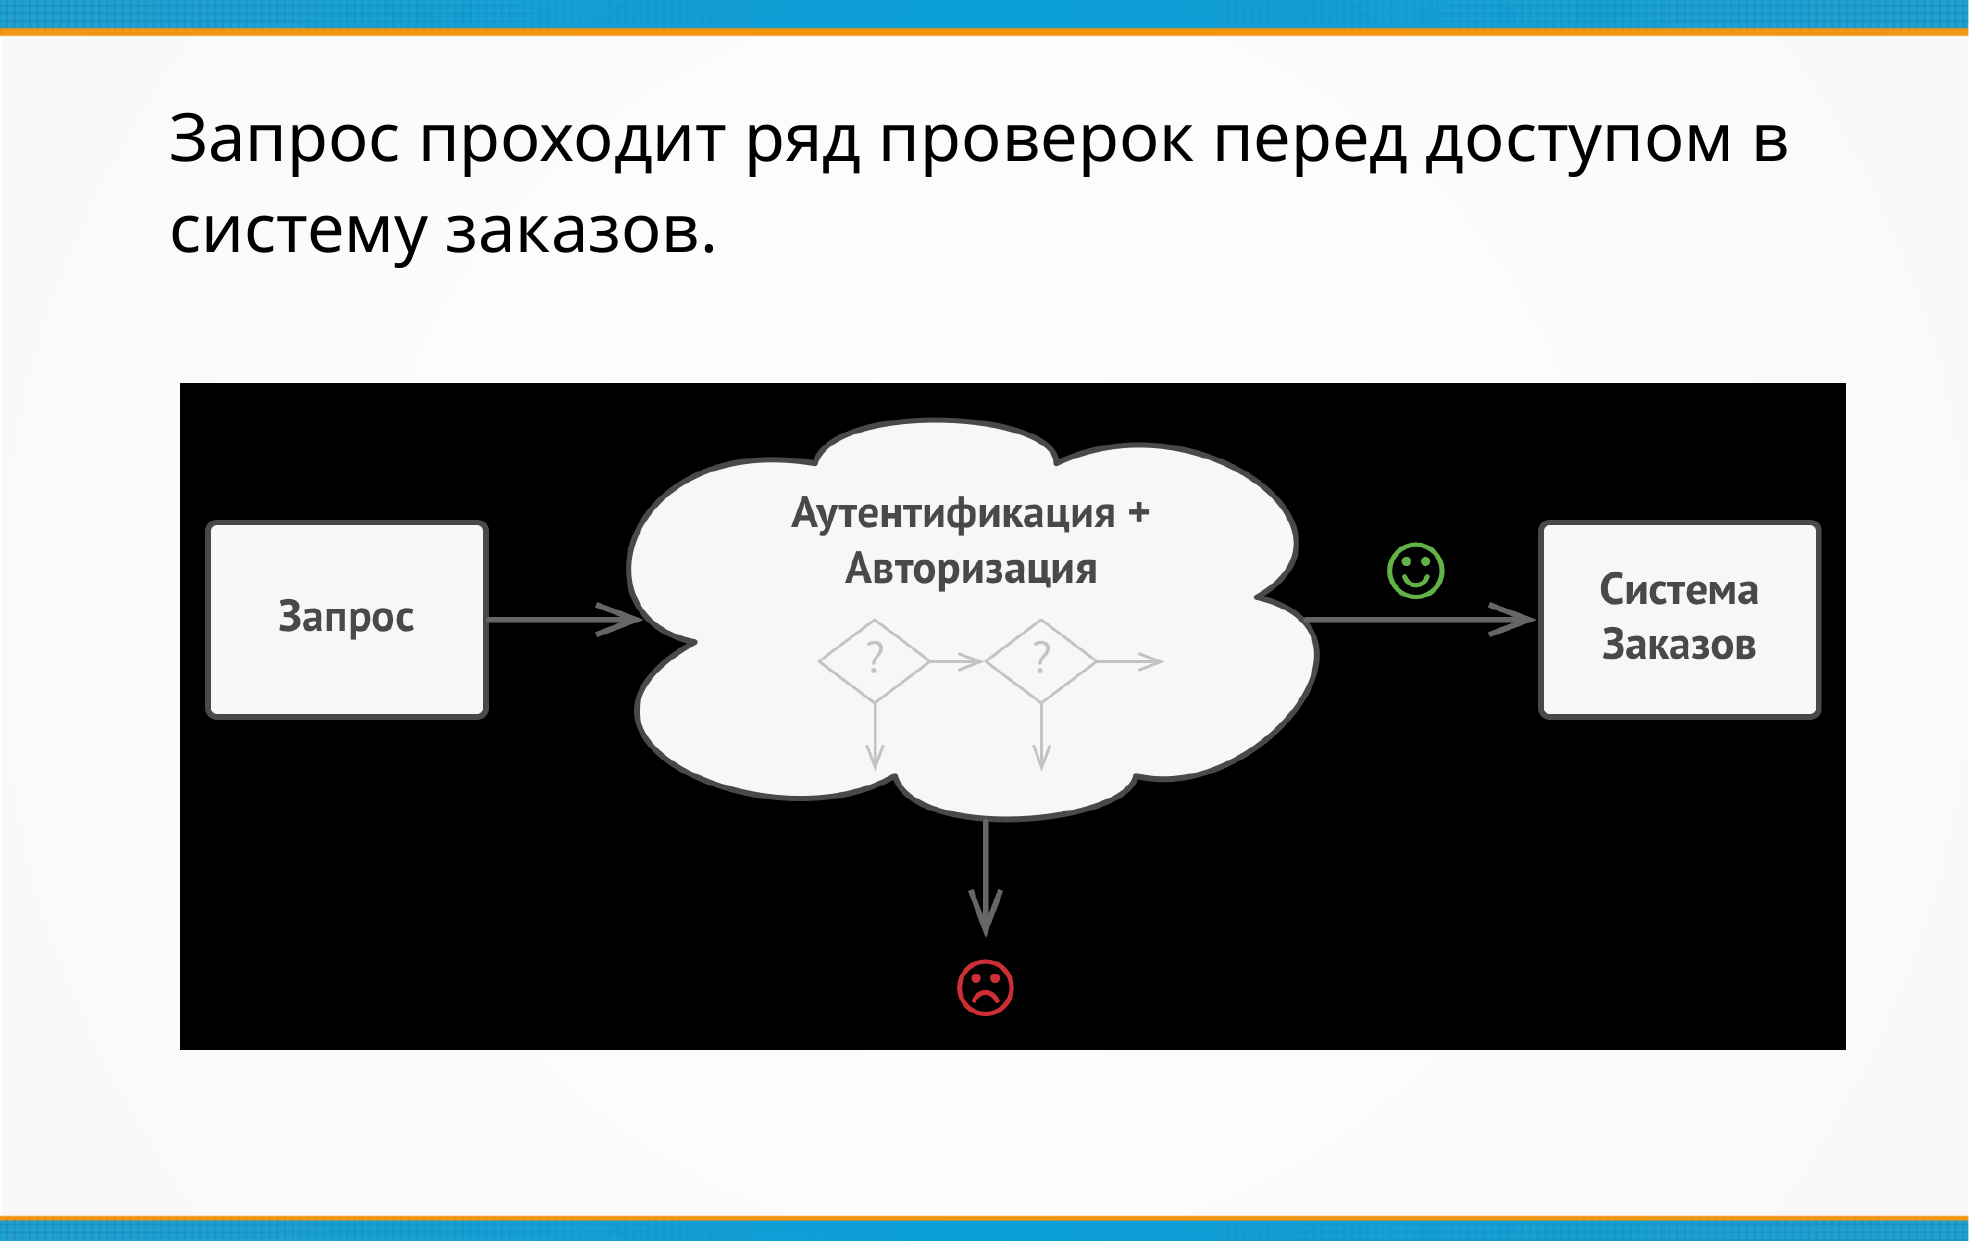

# Запрос проходит ряд проверок перед доступом в систему заказов.